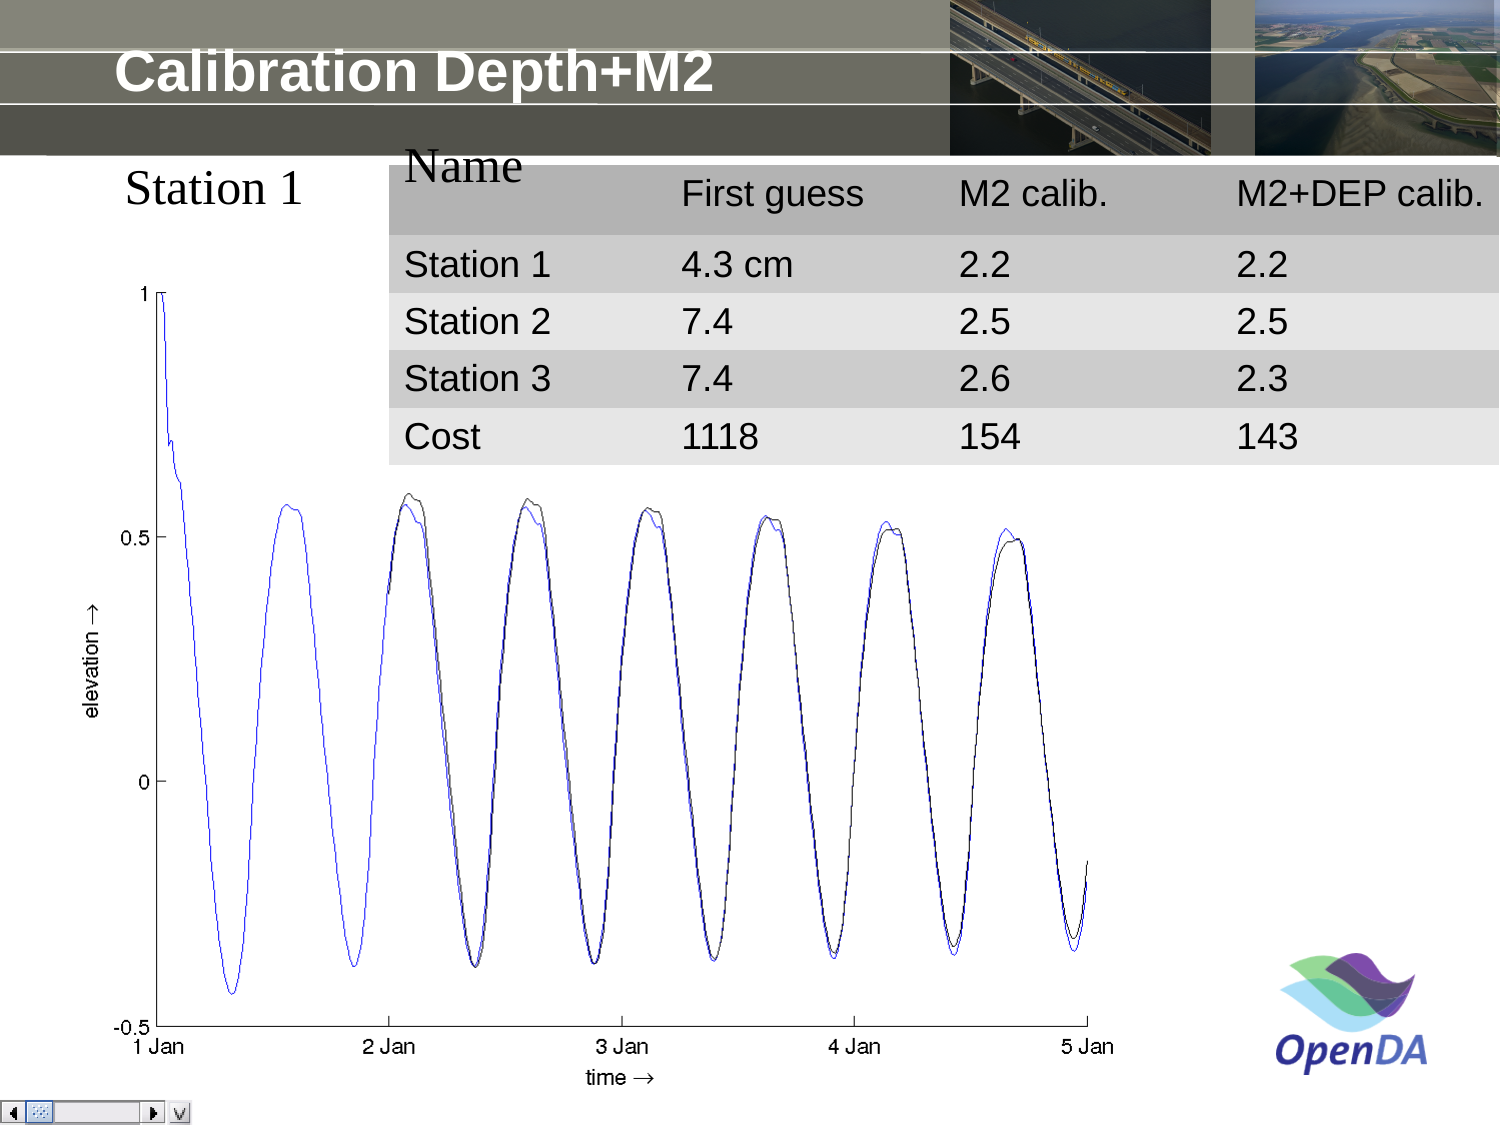

# Calibration Depth+M2
| Name | First guess | M2 calib. | M2+DEP calib. |
| --- | --- | --- | --- |
| Station 1 | 4.3 cm | 2.2 | 2.2 |
| Station 2 | 7.4 | 2.5 | 2.5 |
| Station 3 | 7.4 | 2.6 | 2.3 |
| Cost | 1118 | 154 | 143 |
Station 1